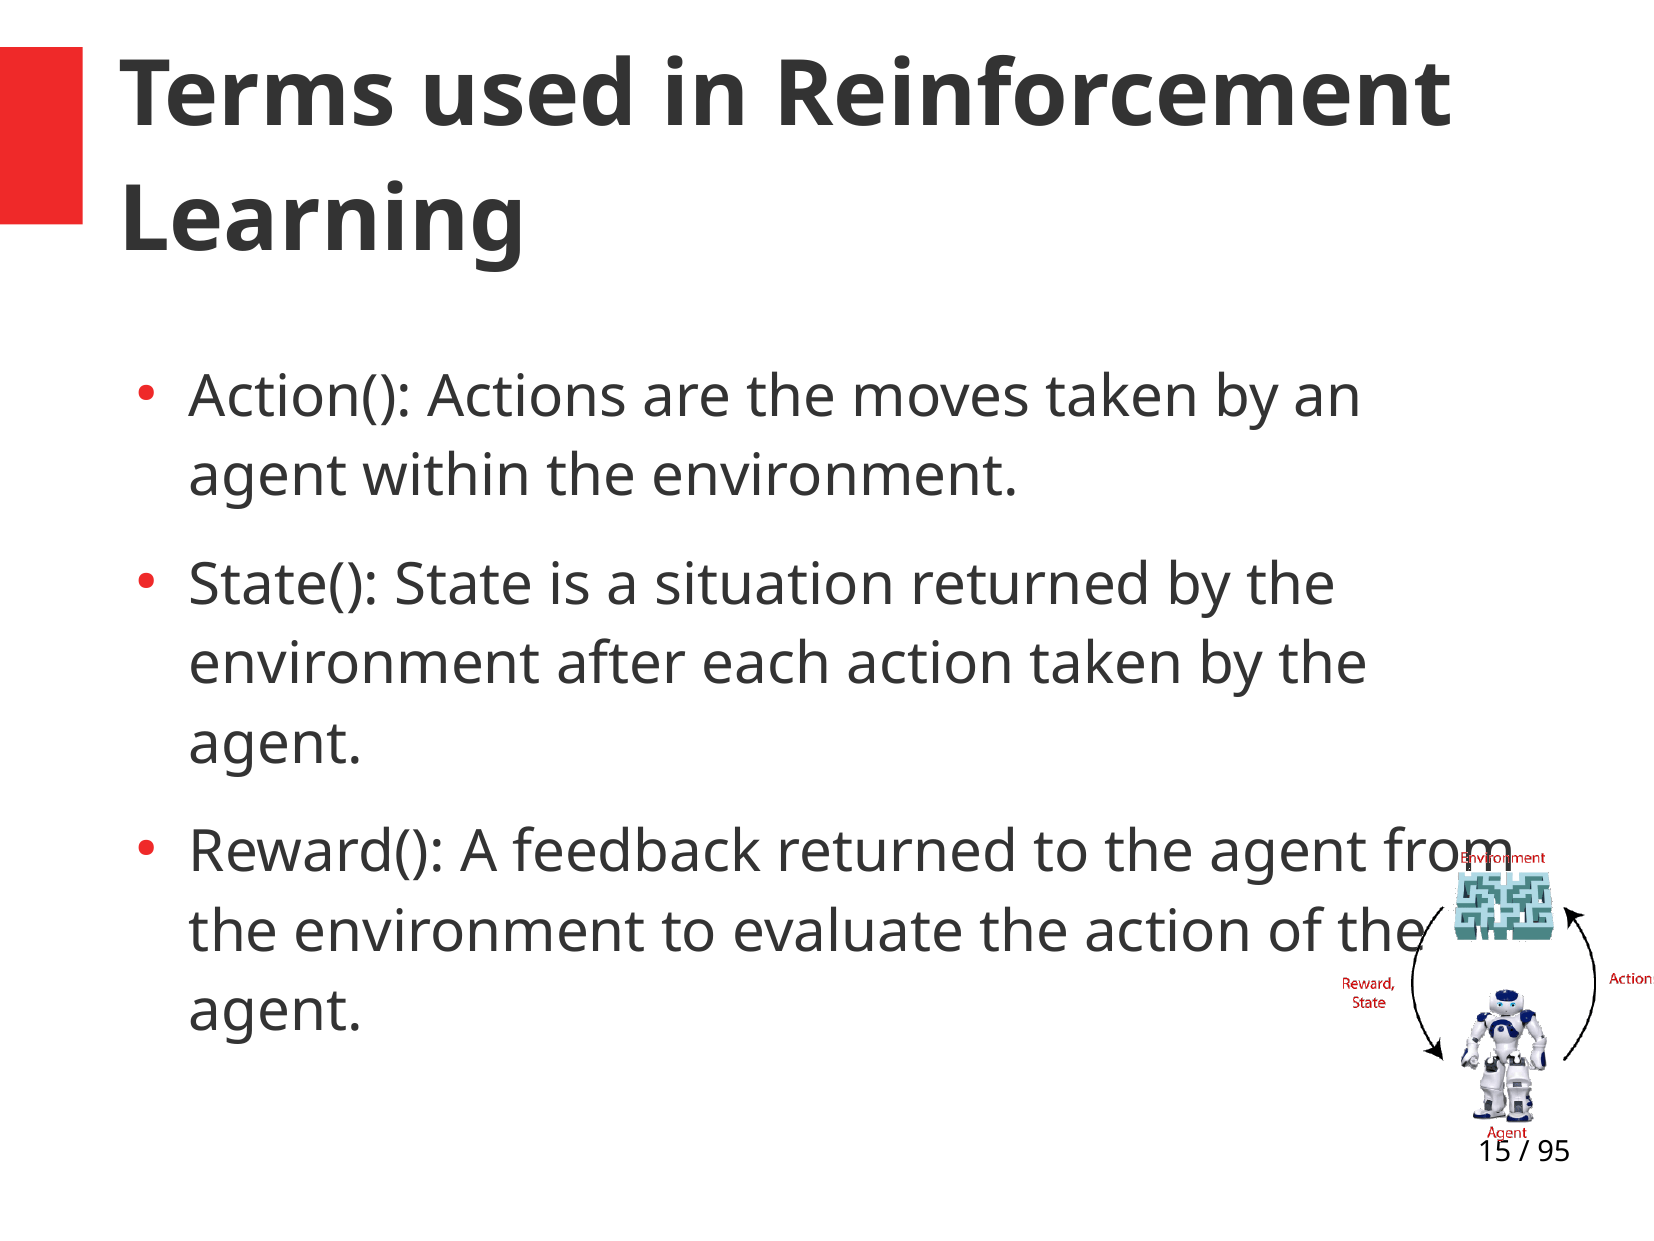

# Terms used in Reinforcement Learning
Action(): Actions are the moves taken by an agent within the environment.
State(): State is a situation returned by the environment after each action taken by the agent.
Reward(): A feedback returned to the agent from the environment to evaluate the action of the agent.
15